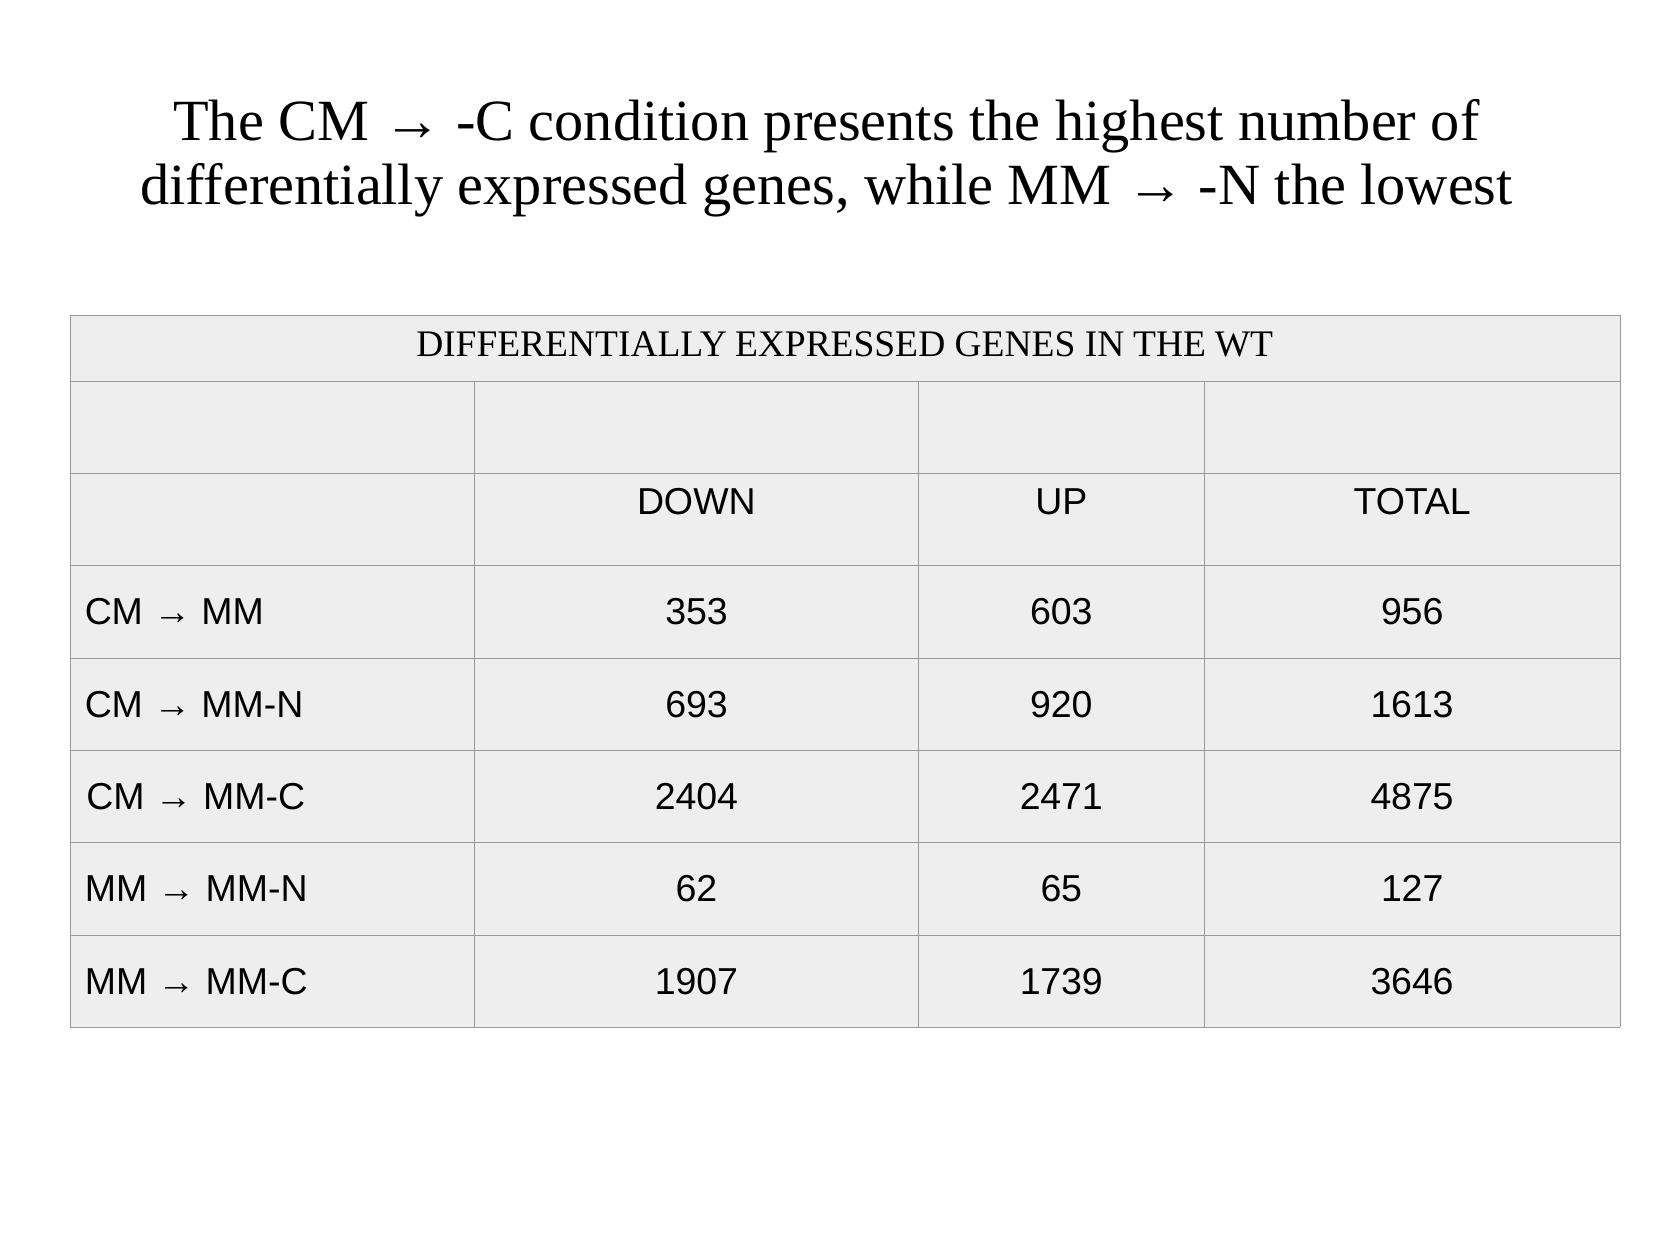

# The CM → -C condition presents the highest number of differentially expressed genes, while MM → -N the lowest
| DIFFERENTIALLY EXPRESSED GENES IN THE WT | | | |
| --- | --- | --- | --- |
| | | | |
| | DOWN | UP | TOTAL |
| CM → MM | 353 | 603 | 956 |
| CM → MM-N | 693 | 920 | 1613 |
| CM → MM-C | 2404 | 2471 | 4875 |
| MM → MM-N | 62 | 65 | 127 |
| MM → MM-C | 1907 | 1739 | 3646 |